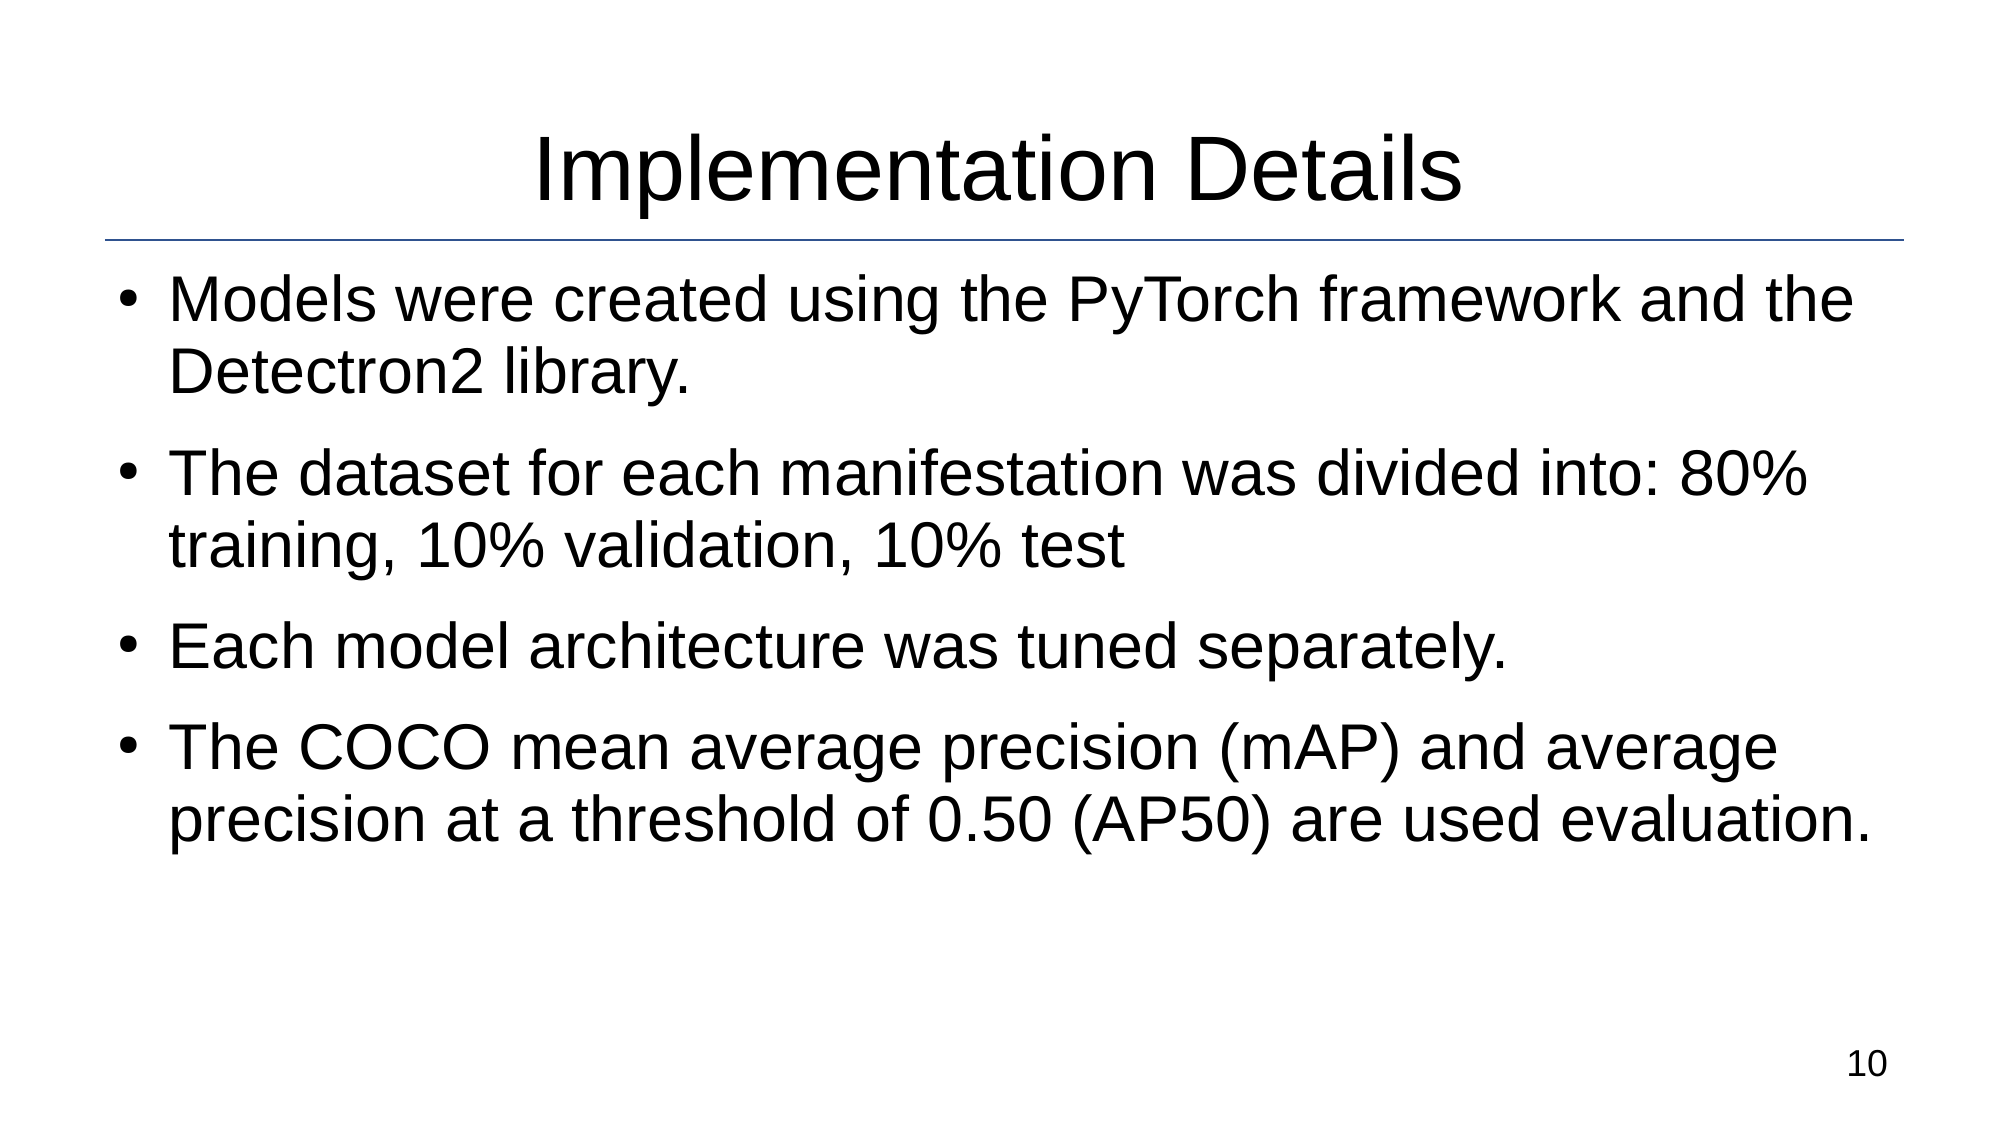

# Implementation Details
Models were created using the PyTorch framework and the Detectron2 library.
The dataset for each manifestation was divided into: 80% training, 10% validation, 10% test
Each model architecture was tuned separately.
The COCO mean average precision (mAP) and average precision at a threshold of 0.50 (AP50) are used evaluation.